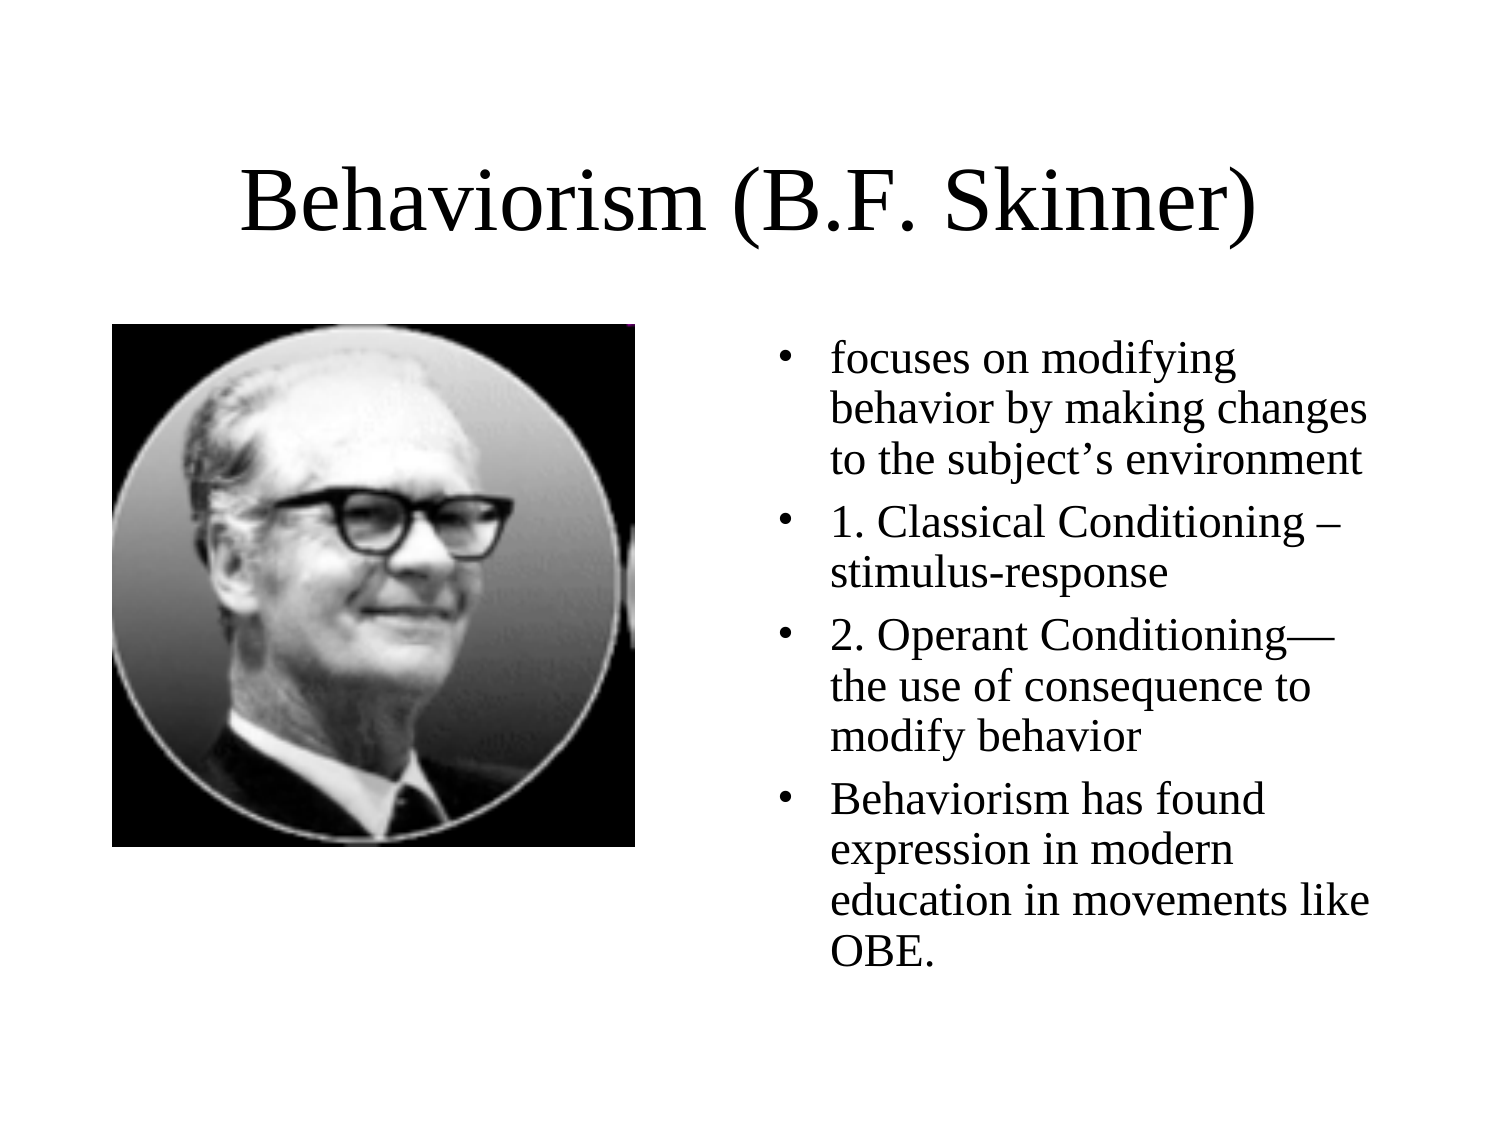

# Behaviorism (B.F. Skinner)
focuses on modifying behavior by making changes to the subject’s environment
1. Classical Conditioning –stimulus-response
2. Operant Conditioning—the use of consequence to modify behavior
Behaviorism has found expression in modern education in movements like OBE.